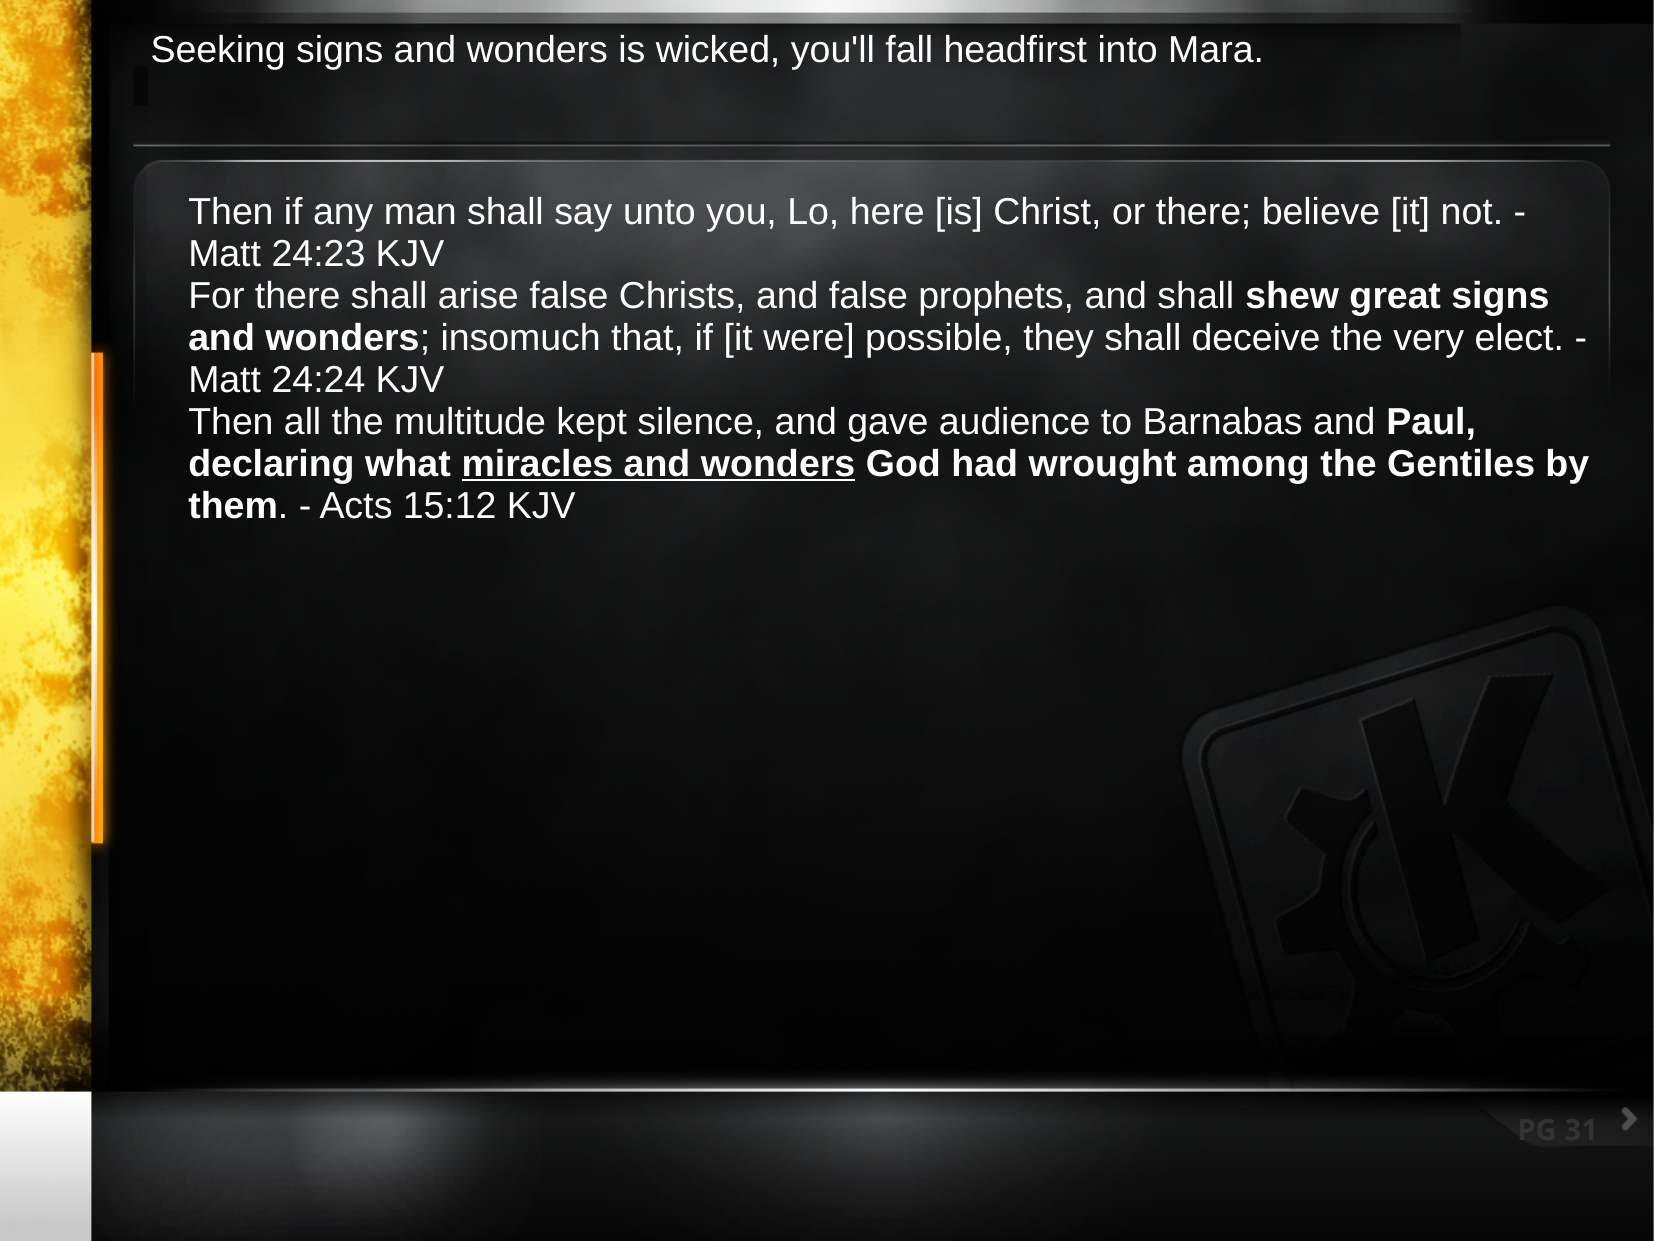

Seeking signs and wonders is wicked, you'll fall headfirst into Mara.
Then if any man shall say unto you, Lo, here [is] Christ, or there; believe [it] not. - Matt 24:23 KJV
For there shall arise false Christs, and false prophets, and shall shew great signs and wonders; insomuch that, if [it were] possible, they shall deceive the very elect. - Matt 24:24 KJV
Then all the multitude kept silence, and gave audience to Barnabas and Paul, declaring what miracles and wonders God had wrought among the Gentiles by them. - Acts 15:12 KJV